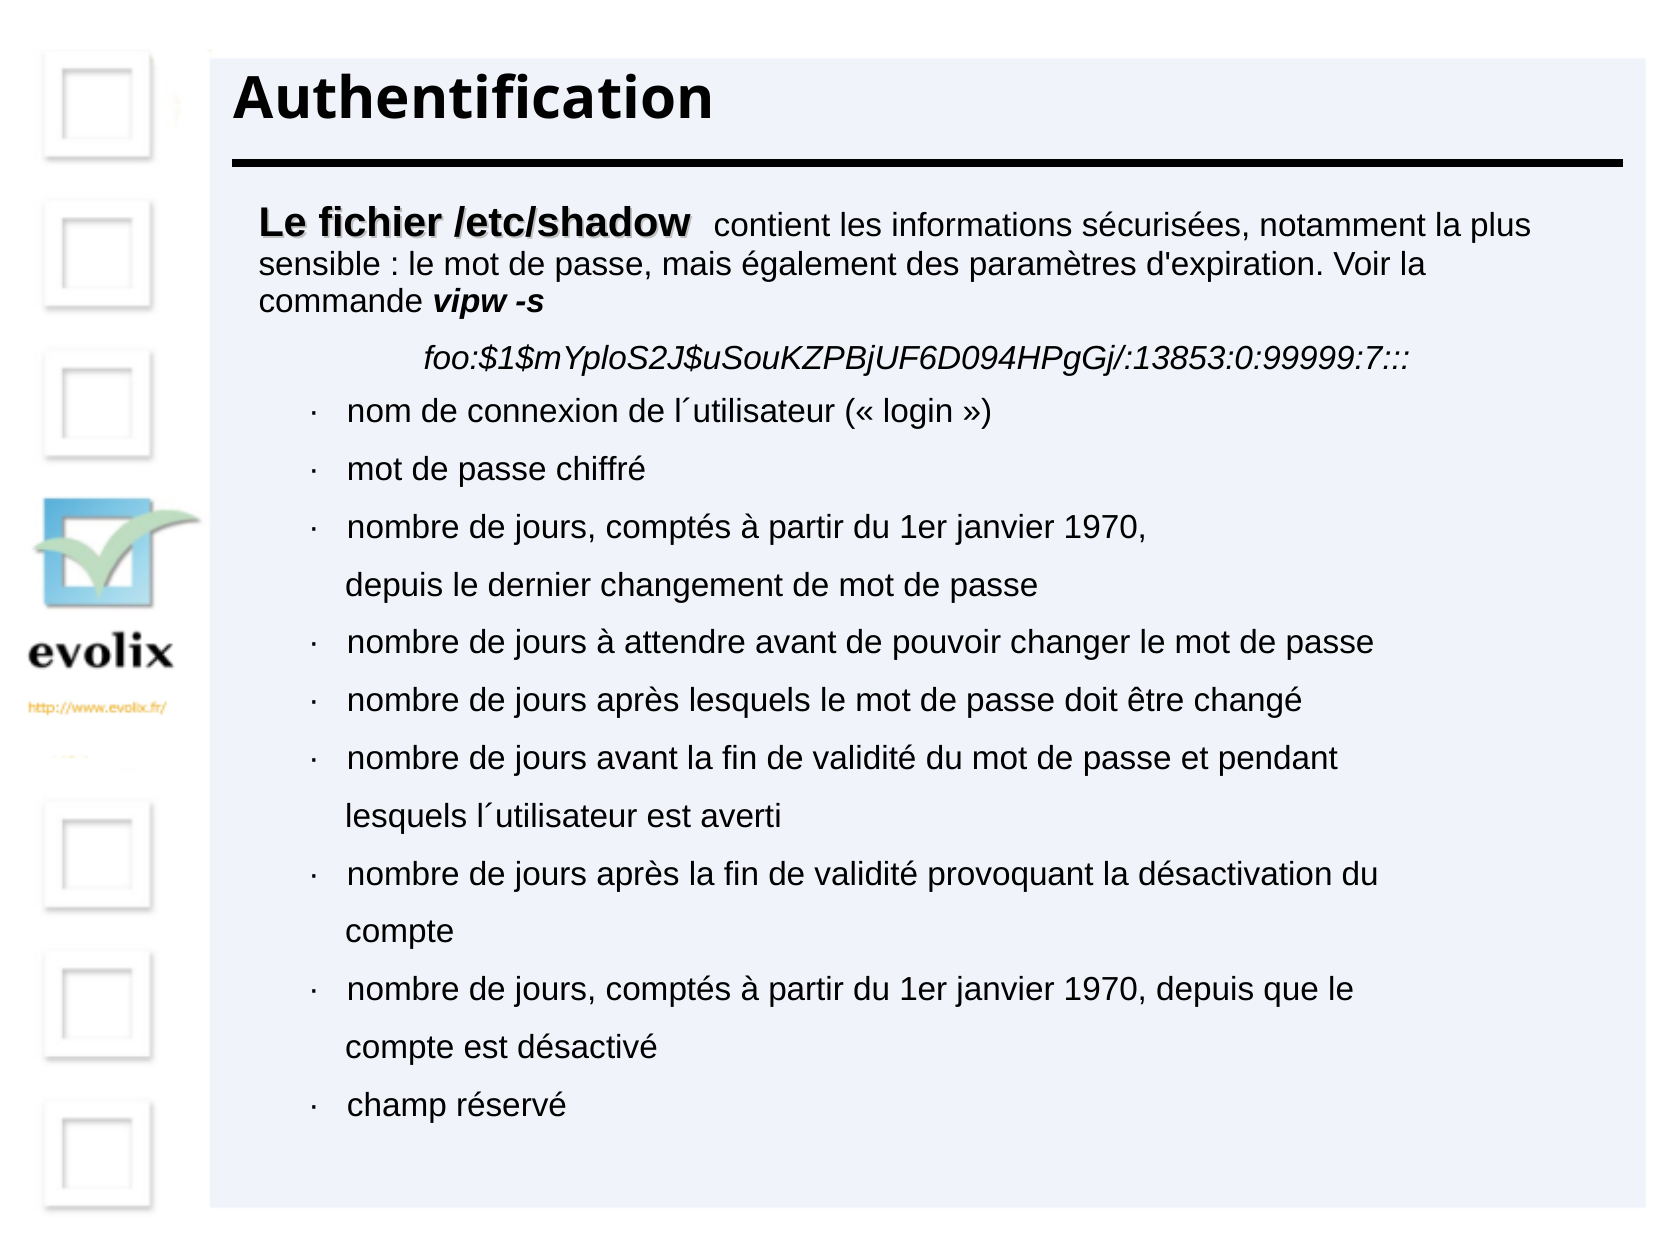

# Authentification
Le fichier /etc/shadow contient les informations sécurisées, notamment la plus sensible : le mot de passe, mais également des paramètres d'expiration. Voir la commande vipw -s
foo:$1$mYploS2J$uSouKZPBjUF6D094HPgGj/:13853:0:99999:7:::
 · nom de connexion de l´utilisateur (« login »)
 · mot de passe chiffré
 · nombre de jours, comptés à partir du 1er janvier 1970,
	 depuis le dernier changement de mot de passe
 · nombre de jours à attendre avant de pouvoir changer le mot de passe
 · nombre de jours après lesquels le mot de passe doit être changé
 · nombre de jours avant la fin de validité du mot de passe et pendant
 lesquels l´utilisateur est averti
 · nombre de jours après la fin de validité provoquant la désactivation du
 compte
 · nombre de jours, comptés à partir du 1er janvier 1970, depuis que le
 compte est désactivé
 · champ réservé